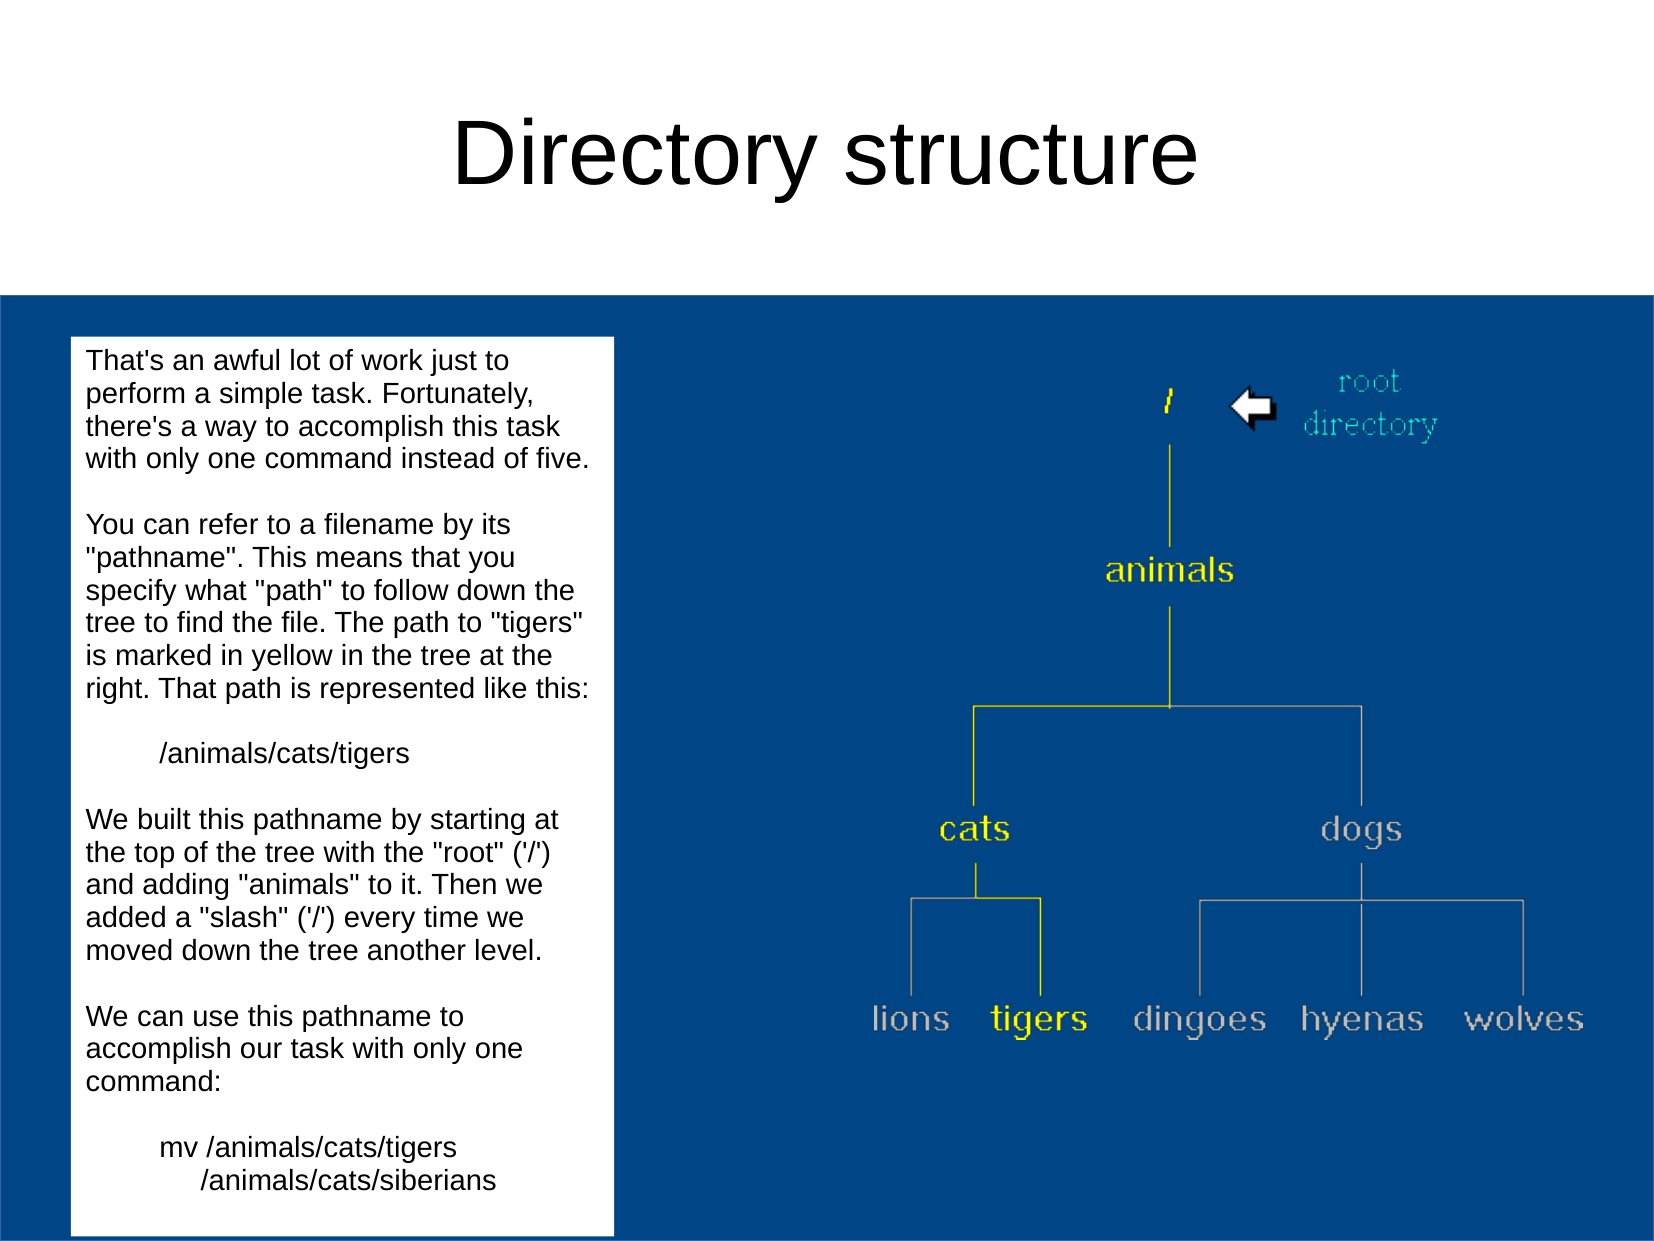

# Directory structure
That's an awful lot of work just to perform a simple task. Fortunately, there's a way to accomplish this task with only one command instead of five.
You can refer to a filename by its "pathname". This means that you specify what "path" to follow down the tree to find the file. The path to "tigers" is marked in yellow in the tree at the right. That path is represented like this:
	/animals/cats/tigers
We built this pathname by starting at the top of the tree with the "root" ('/') and adding "animals" to it. Then we added a "slash" ('/') every time we moved down the tree another level.
We can use this pathname to accomplish our task with only one command:
	mv /animals/cats/tigers
	 /animals/cats/siberians